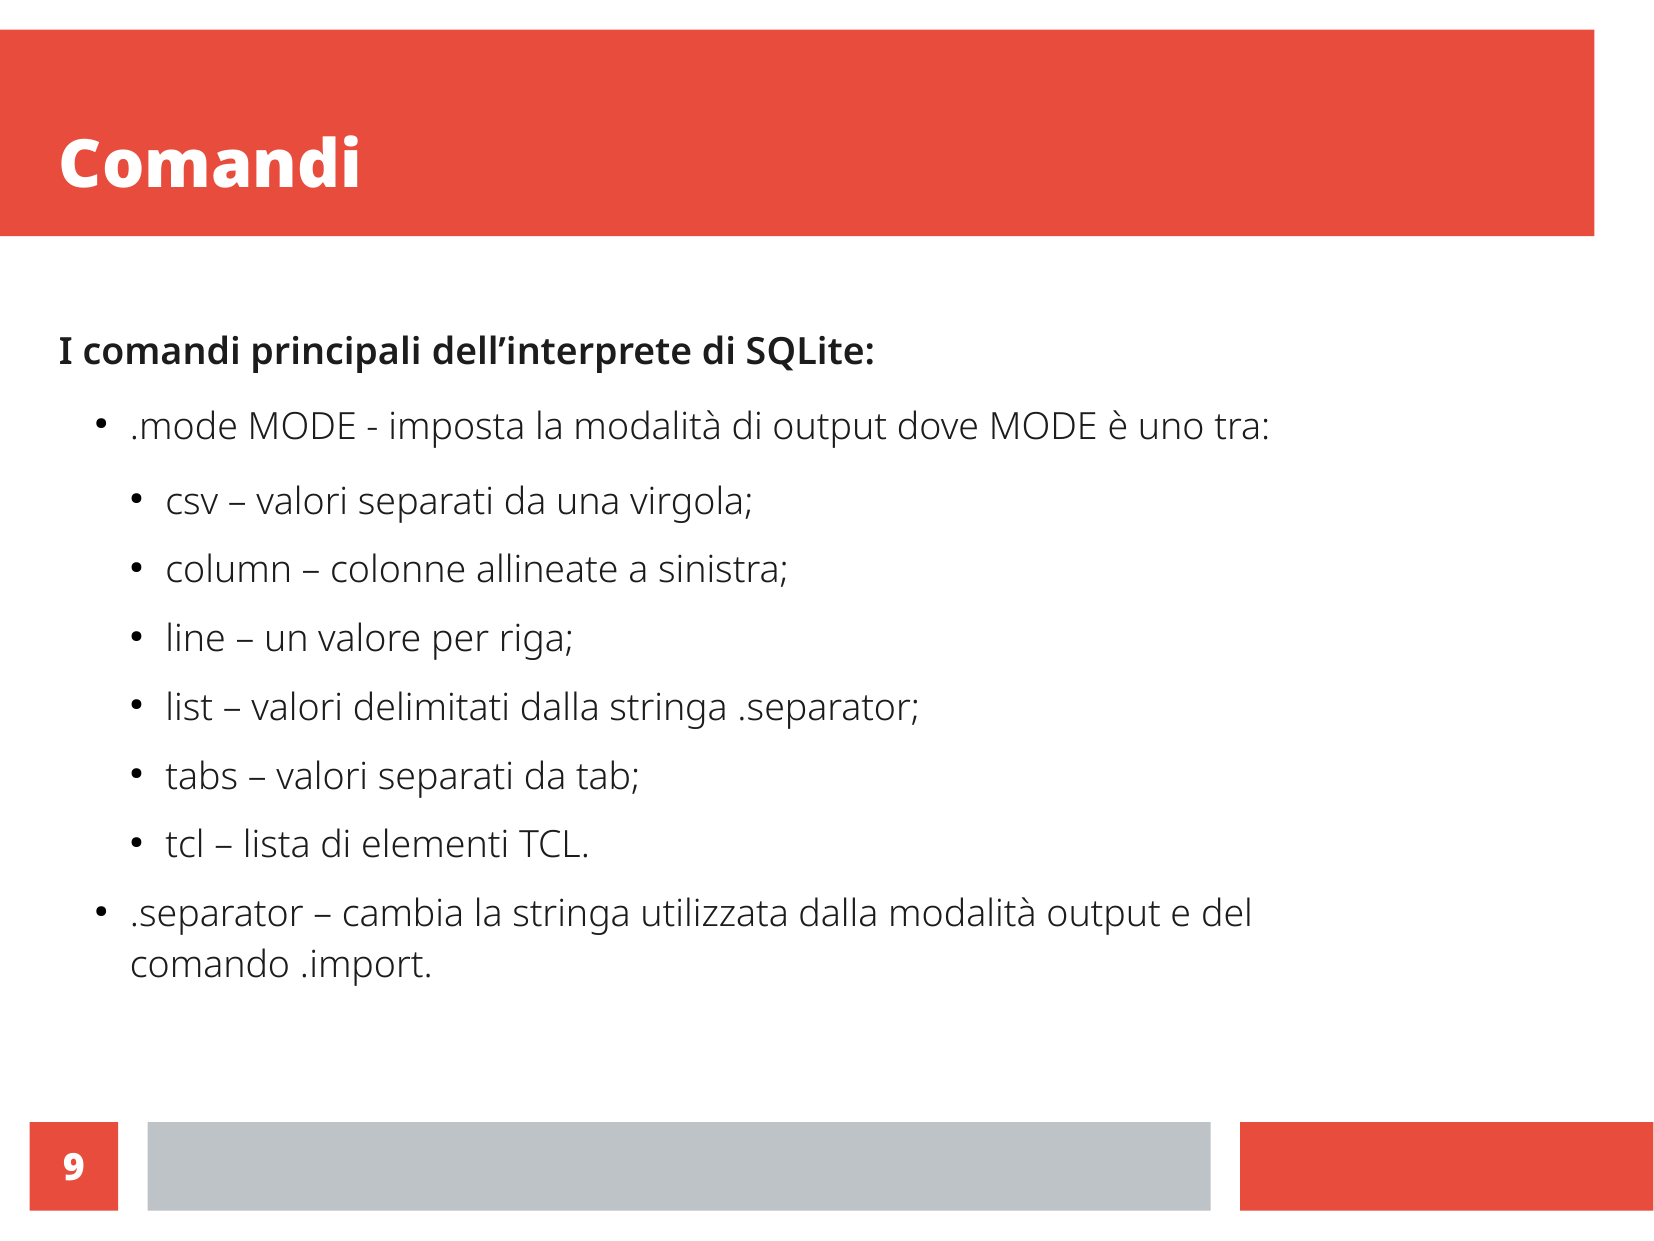

# Comandi
I comandi principali dell’interprete di SQLite:
.mode MODE - imposta la modalità di output dove MODE è uno tra:
csv – valori separati da una virgola;
column – colonne allineate a sinistra;
line – un valore per riga;
list – valori delimitati dalla stringa .separator;
tabs – valori separati da tab;
tcl – lista di elementi TCL.
.separator – cambia la stringa utilizzata dalla modalità output e del comando .import.
9